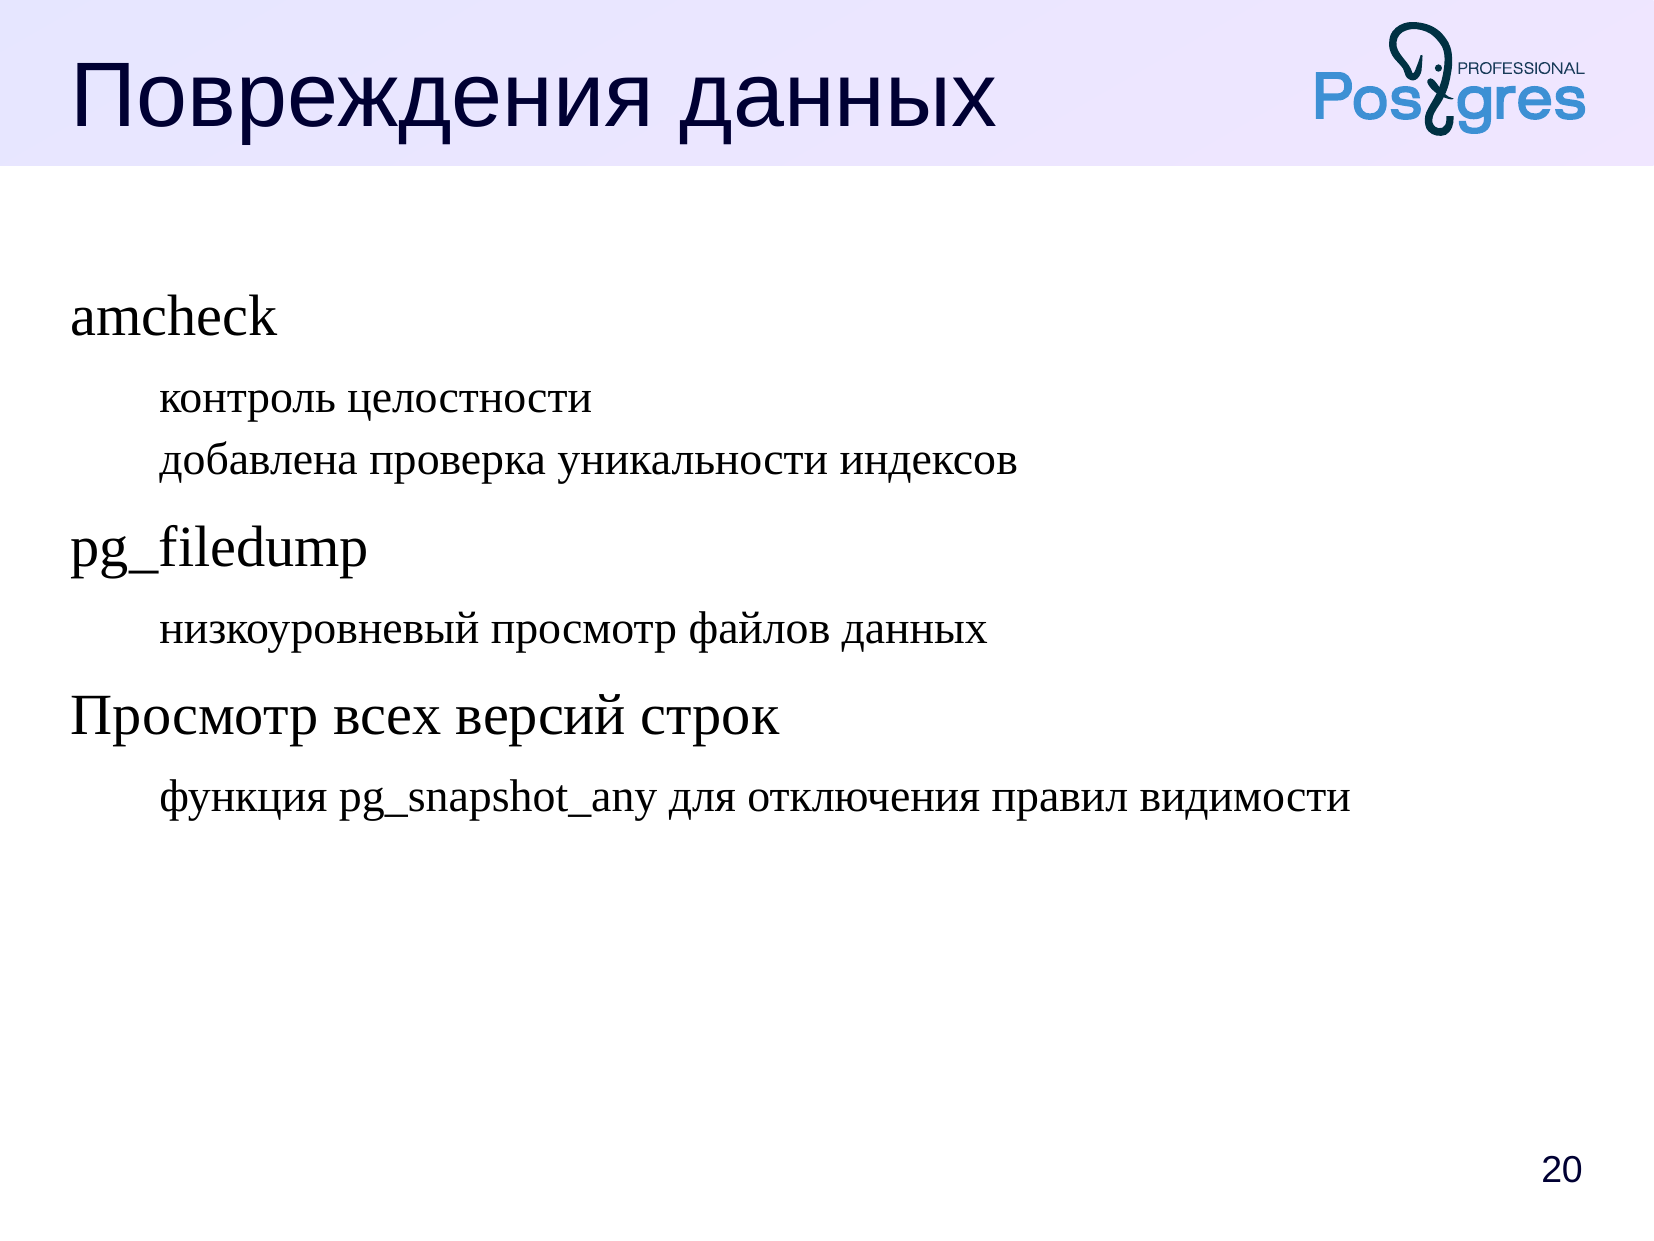

# Повреждения данных
amcheck
контроль целостности
добавлена проверка уникальности индексов
pg_filedump
низкоуровневый просмотр файлов данных
Просмотр всех версий строк
функция pg_snapshot_any для отключения правил видимости